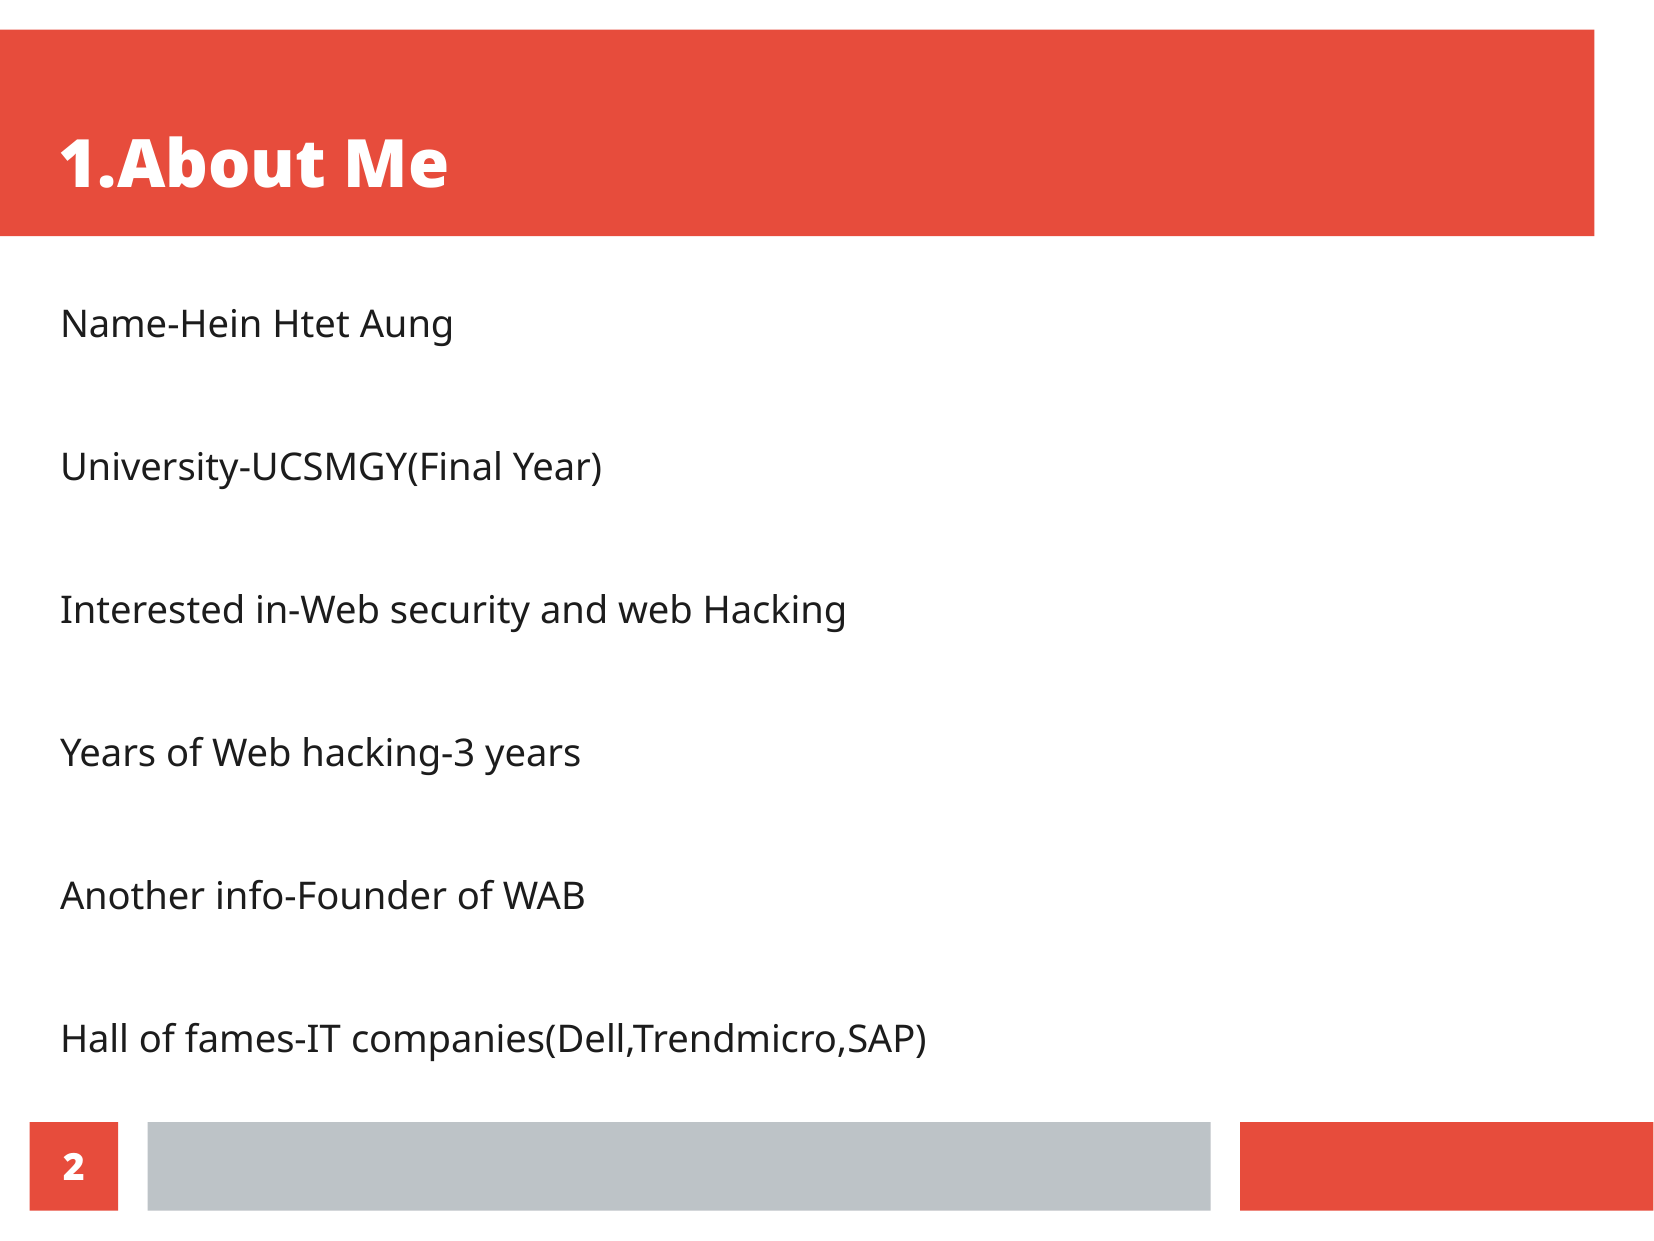

# 1.About Me
Name-Hein Htet Aung
University-UCSMGY(Final Year)
Interested in-Web security and web Hacking
Years of Web hacking-3 years
Another info-Founder of WAB
Hall of fames-IT companies(Dell,Trendmicro,SAP)
2